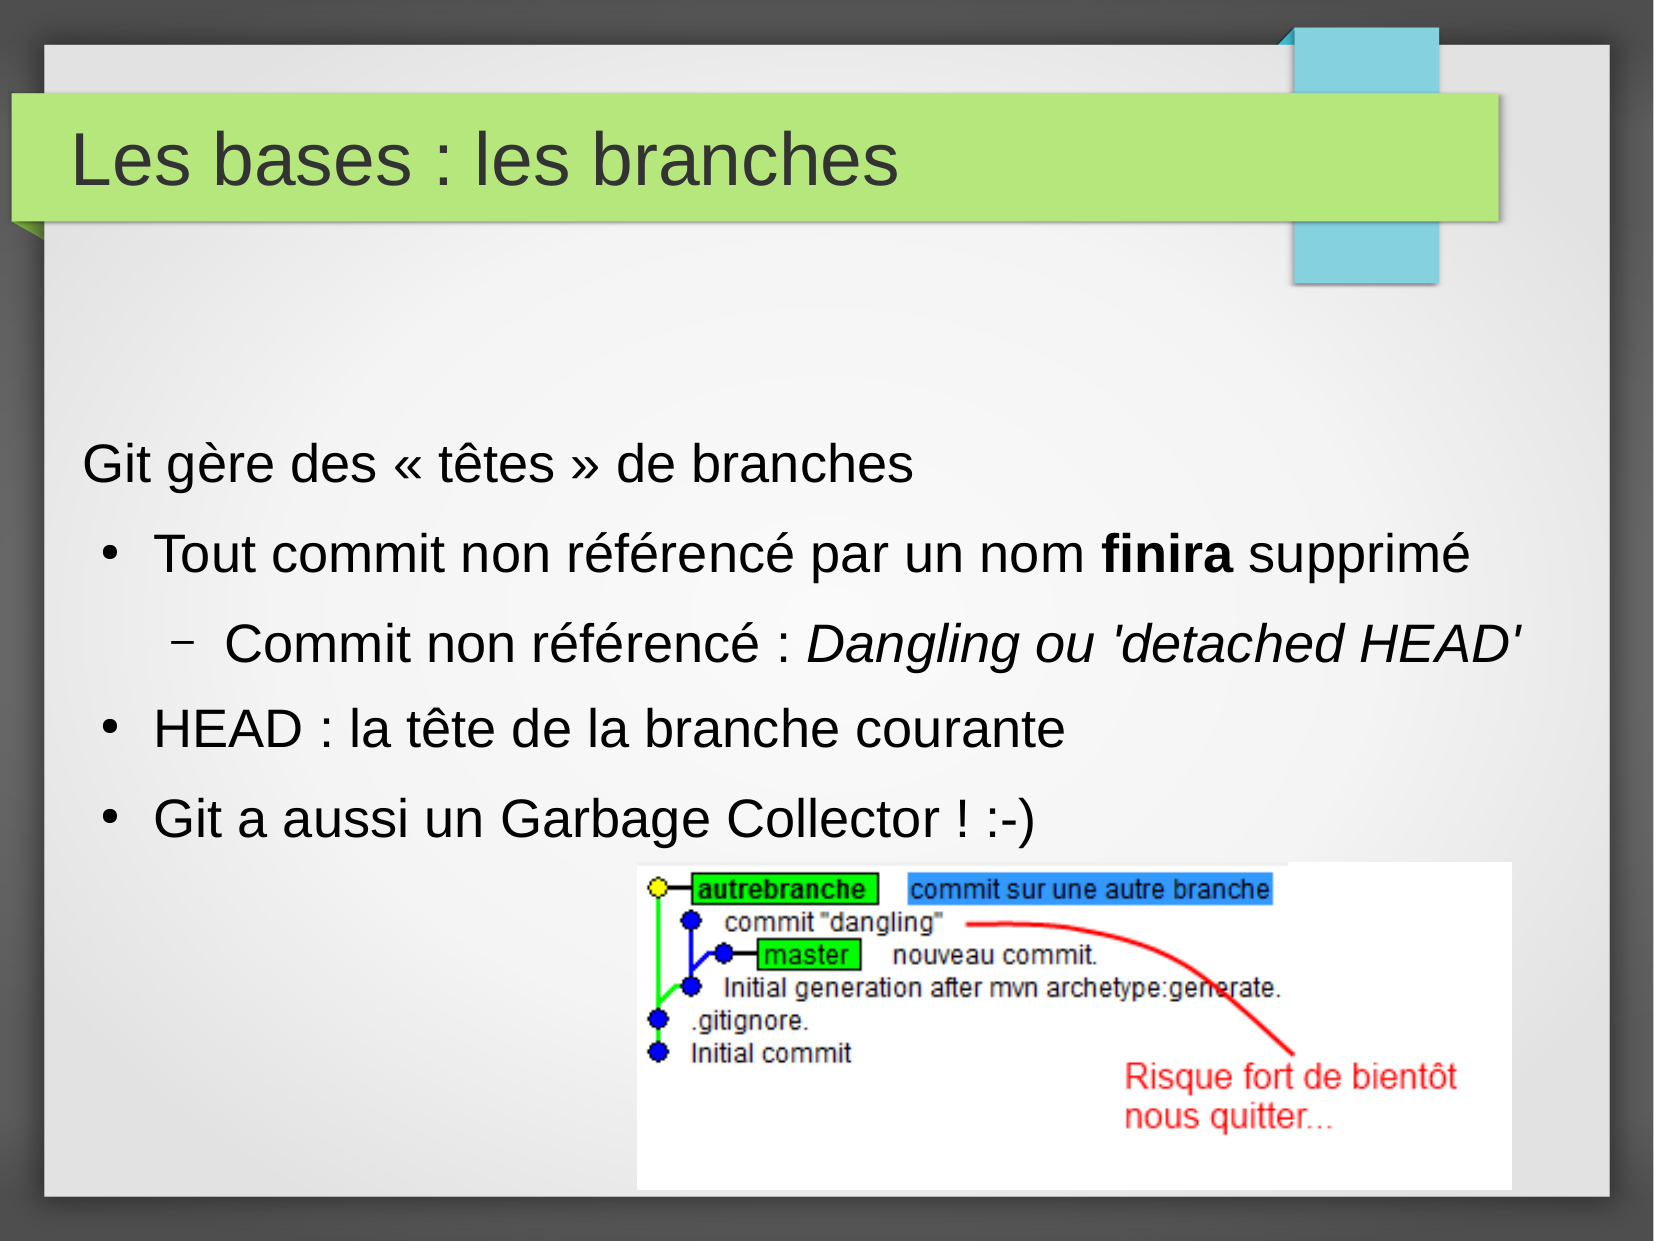

# Les bases : les branches
Git gère des « têtes » de branches
Tout commit non référencé par un nom finira supprimé
Commit non référencé : Dangling ou 'detached HEAD'
HEAD : la tête de la branche courante
Git a aussi un Garbage Collector ! :-)